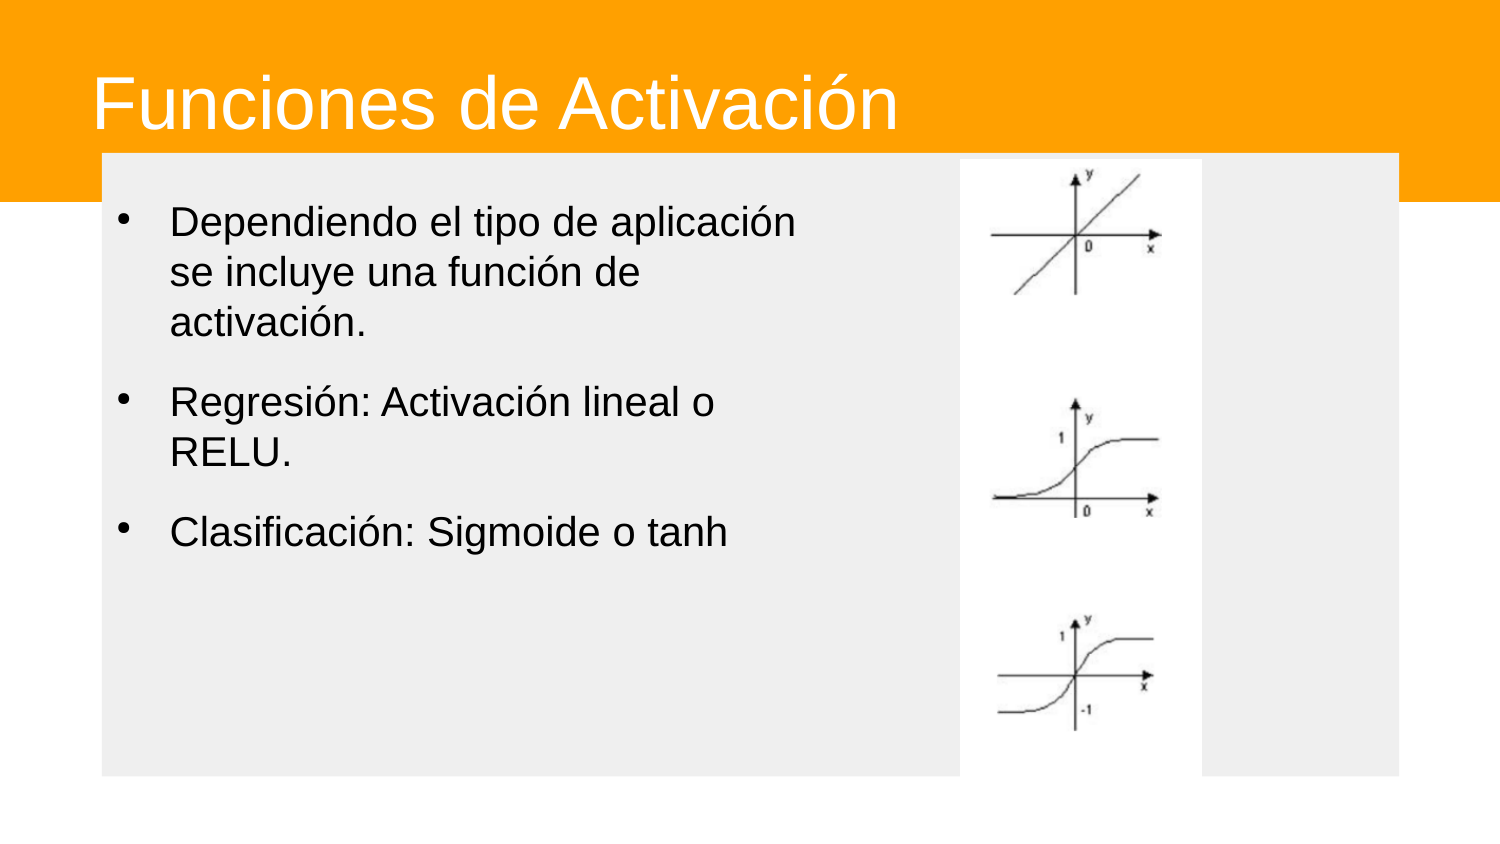

# Funciones de Activación
Dependiendo el tipo de aplicación se incluye una función de activación.
Regresión: Activación lineal o RELU.
Clasificación: Sigmoide o tanh